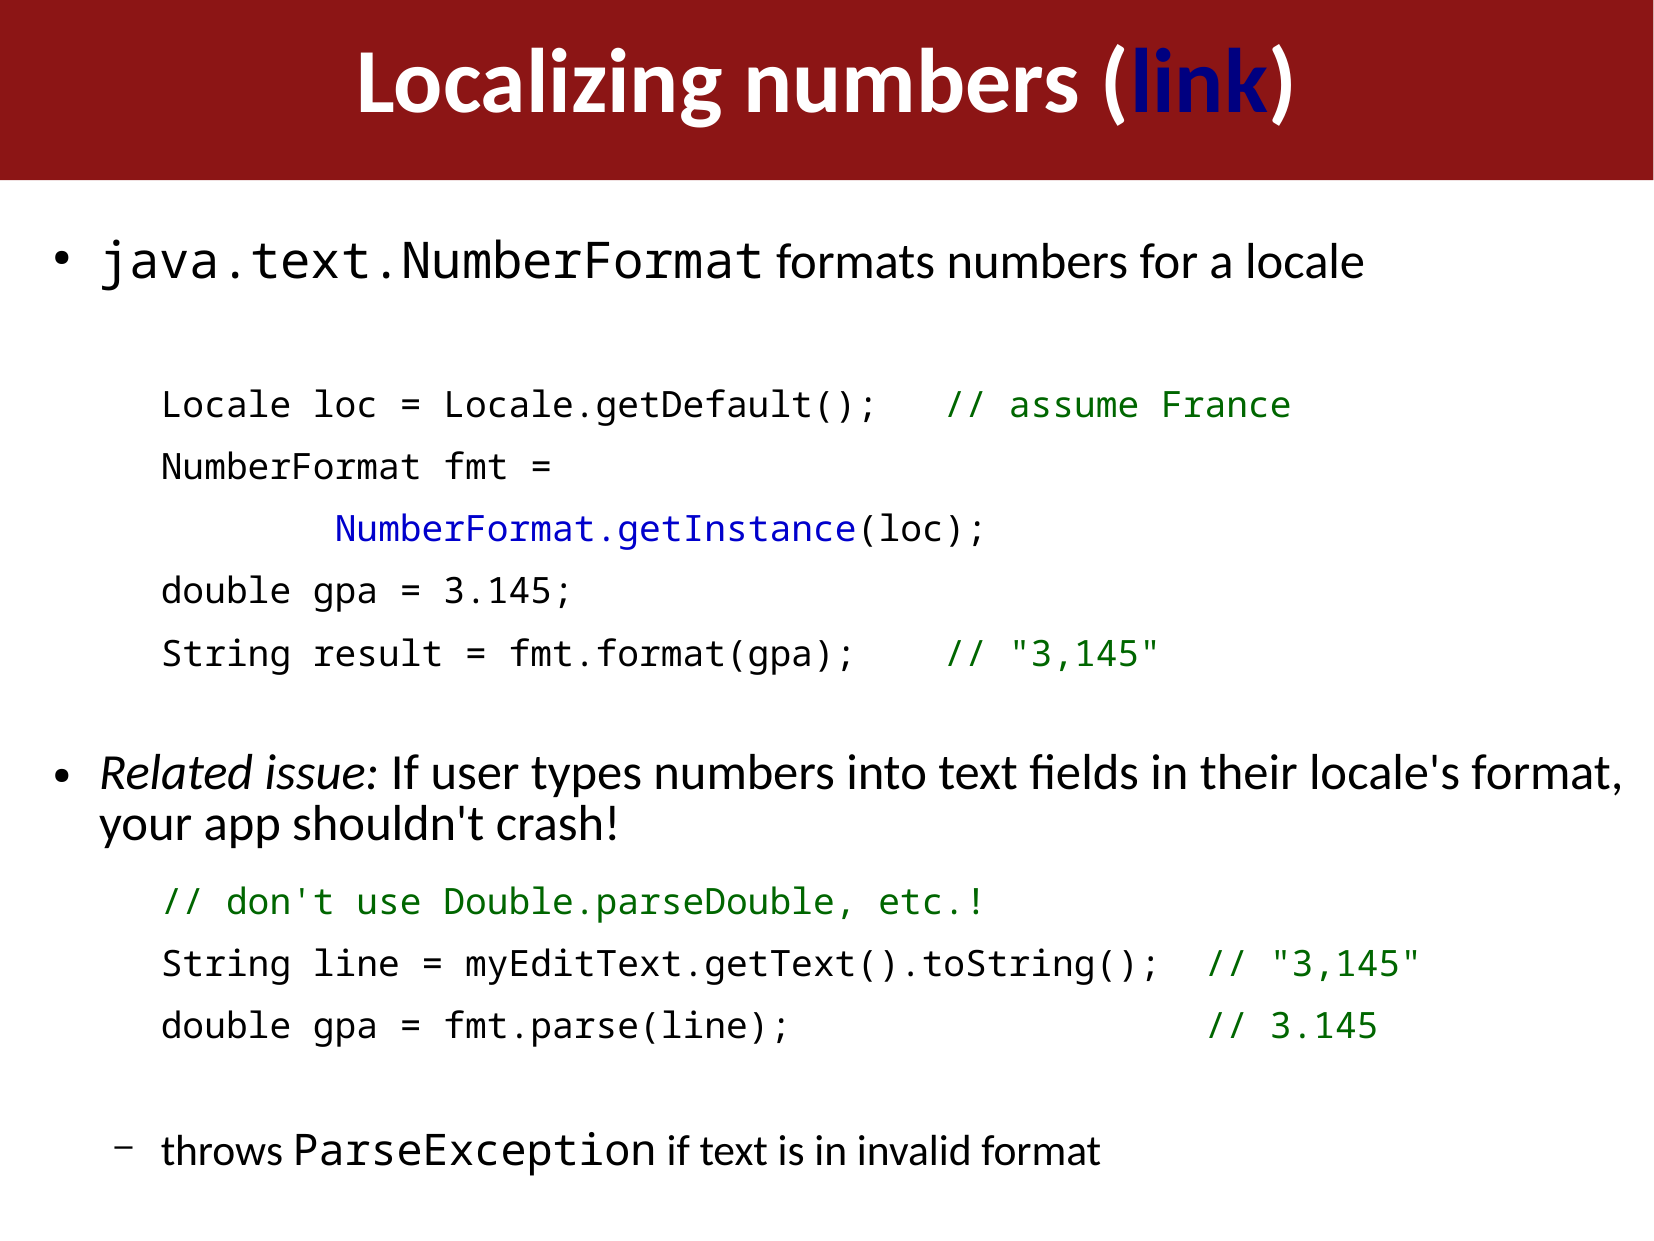

# Localizing numbers (link)
java.text.NumberFormat formats numbers for a locale
Locale loc = Locale.getDefault(); // assume France
NumberFormat fmt =
 NumberFormat.getInstance(loc);
double gpa = 3.145;
String result = fmt.format(gpa); // "3,145"
Related issue: If user types numbers into text fields in their locale's format, your app shouldn't crash!
// don't use Double.parseDouble, etc.!
String line = myEditText.getText().toString(); // "3,145"
double gpa = fmt.parse(line); // 3.145
throws ParseException if text is in invalid format